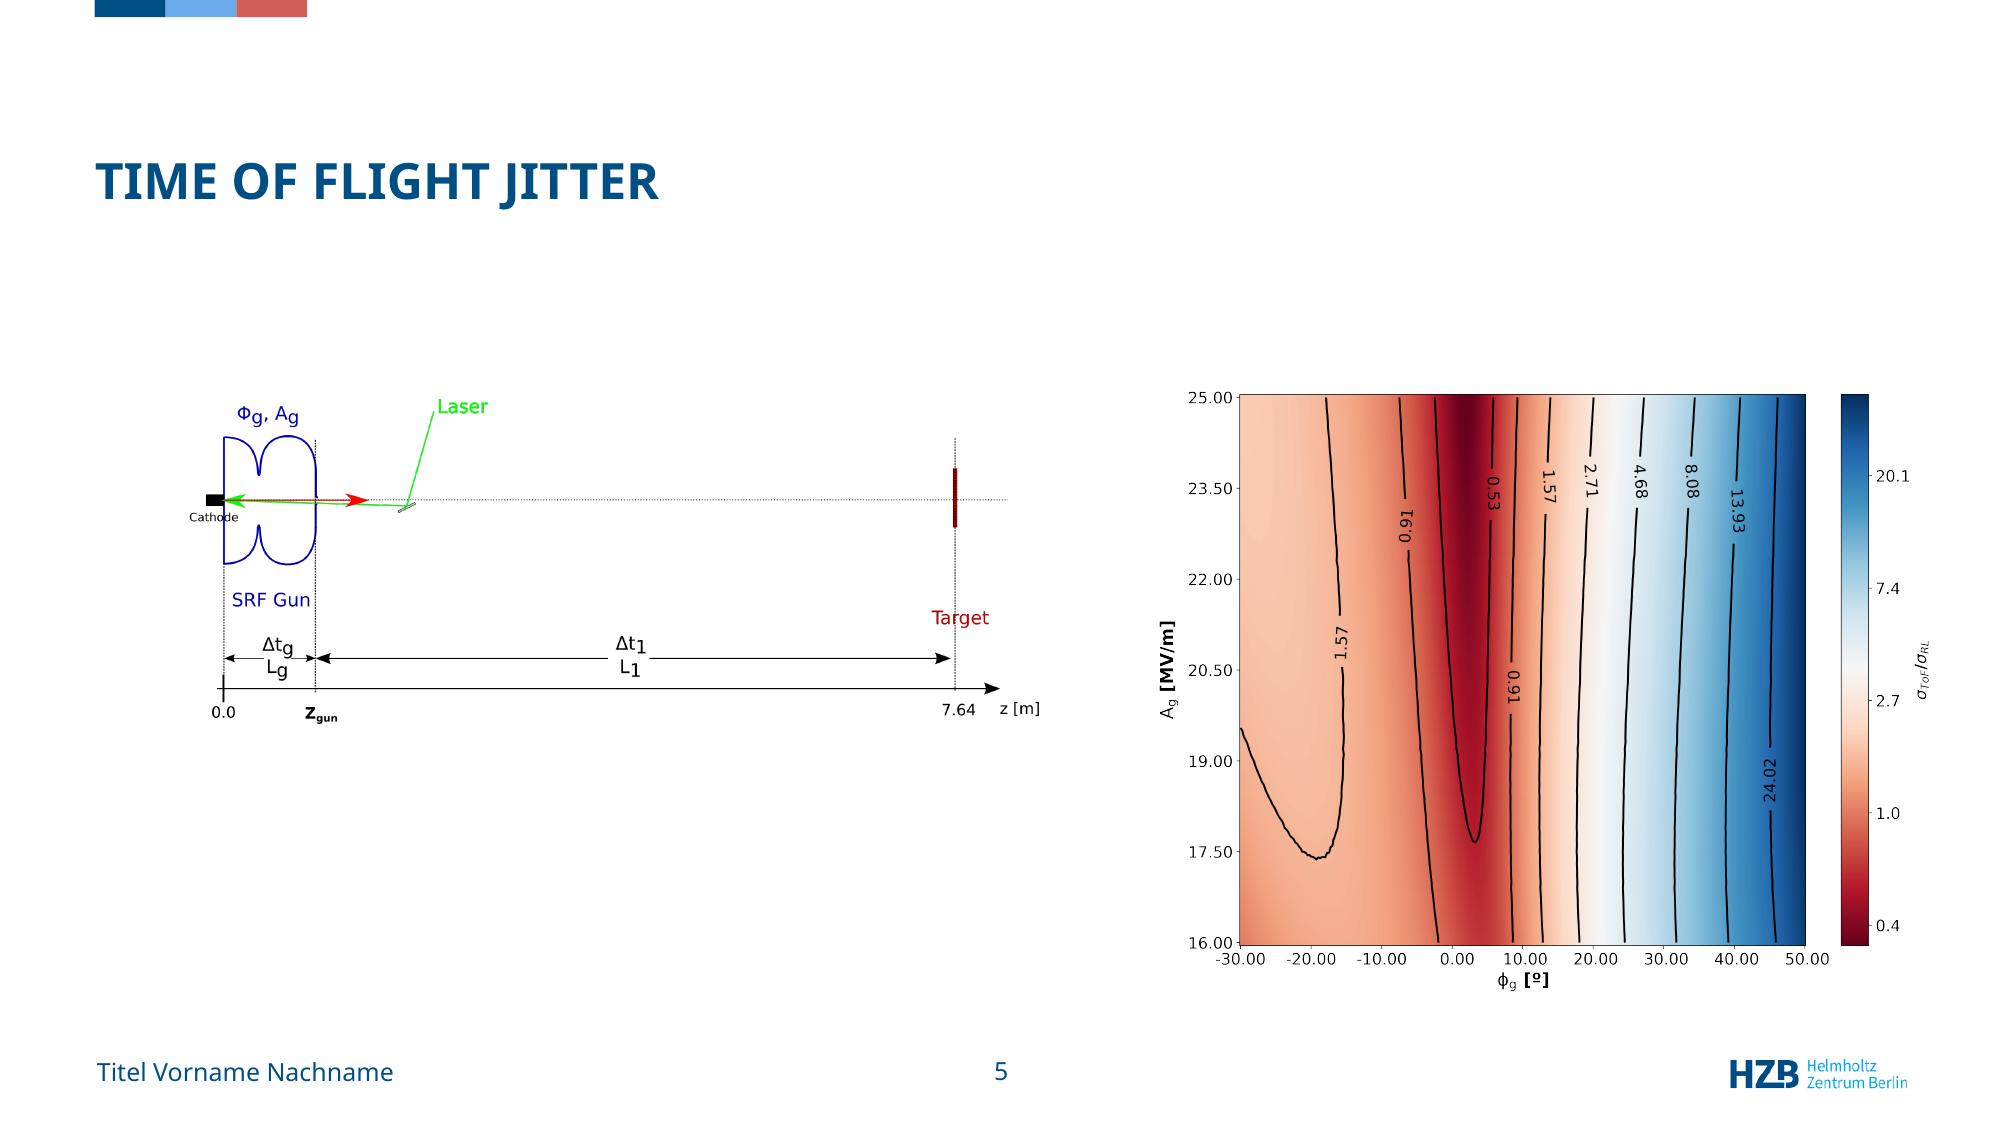

# Time of flight jitter
Titel Vorname Nachname